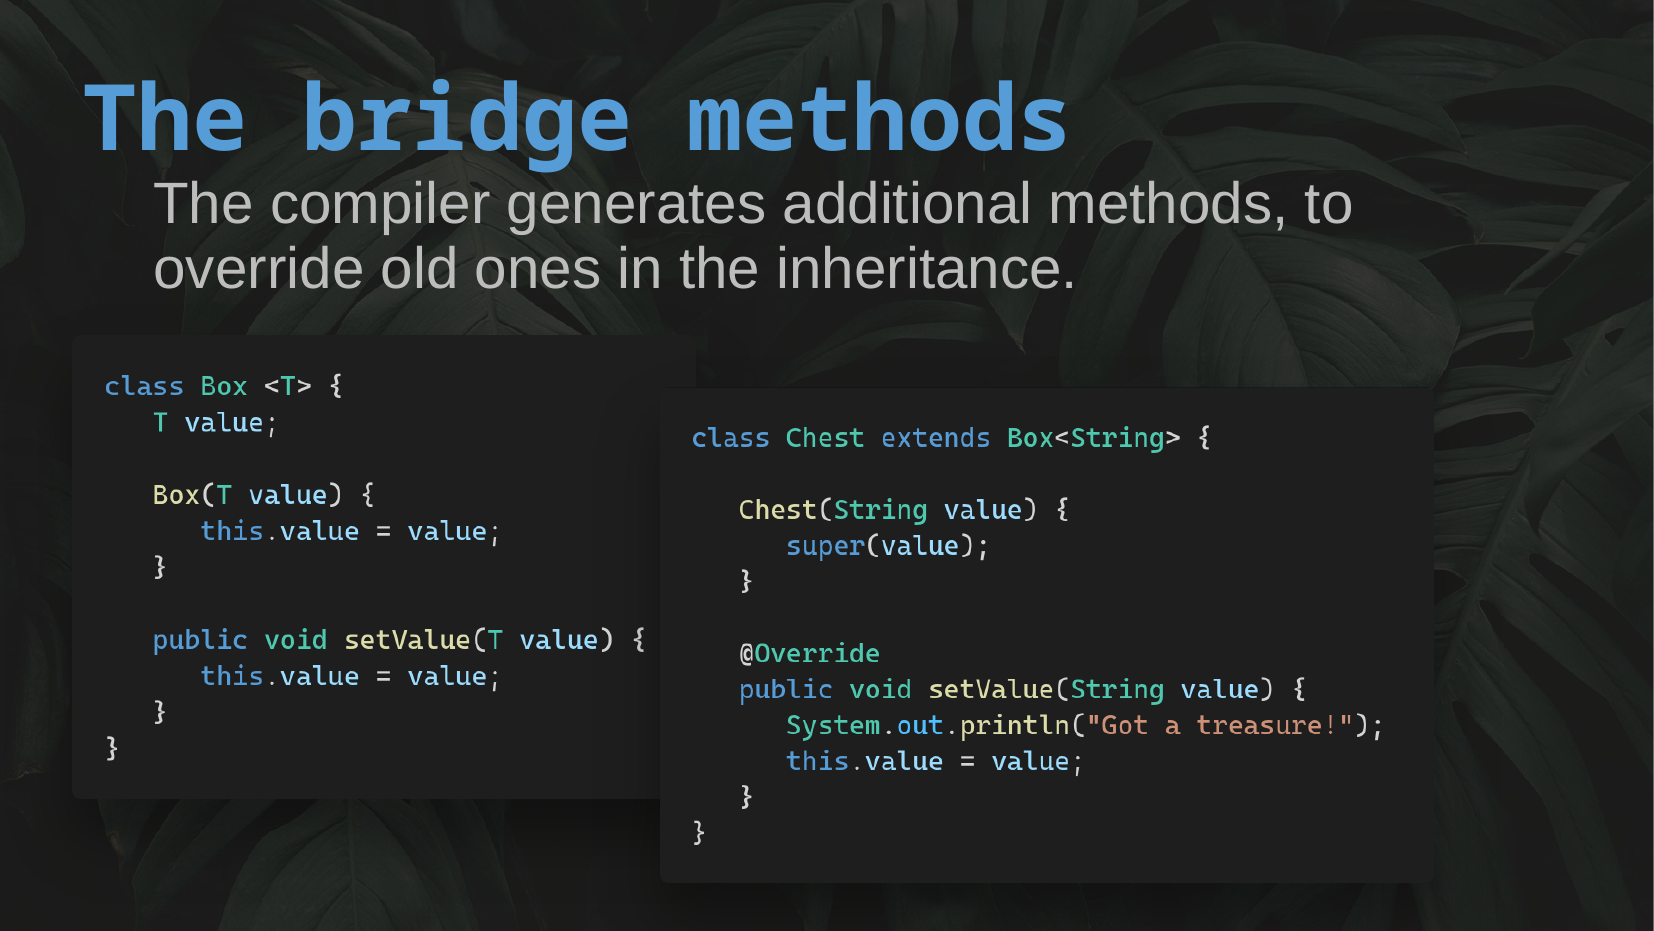

# The bridge methods
The compiler generates additional methods, to override old ones in the inheritance.